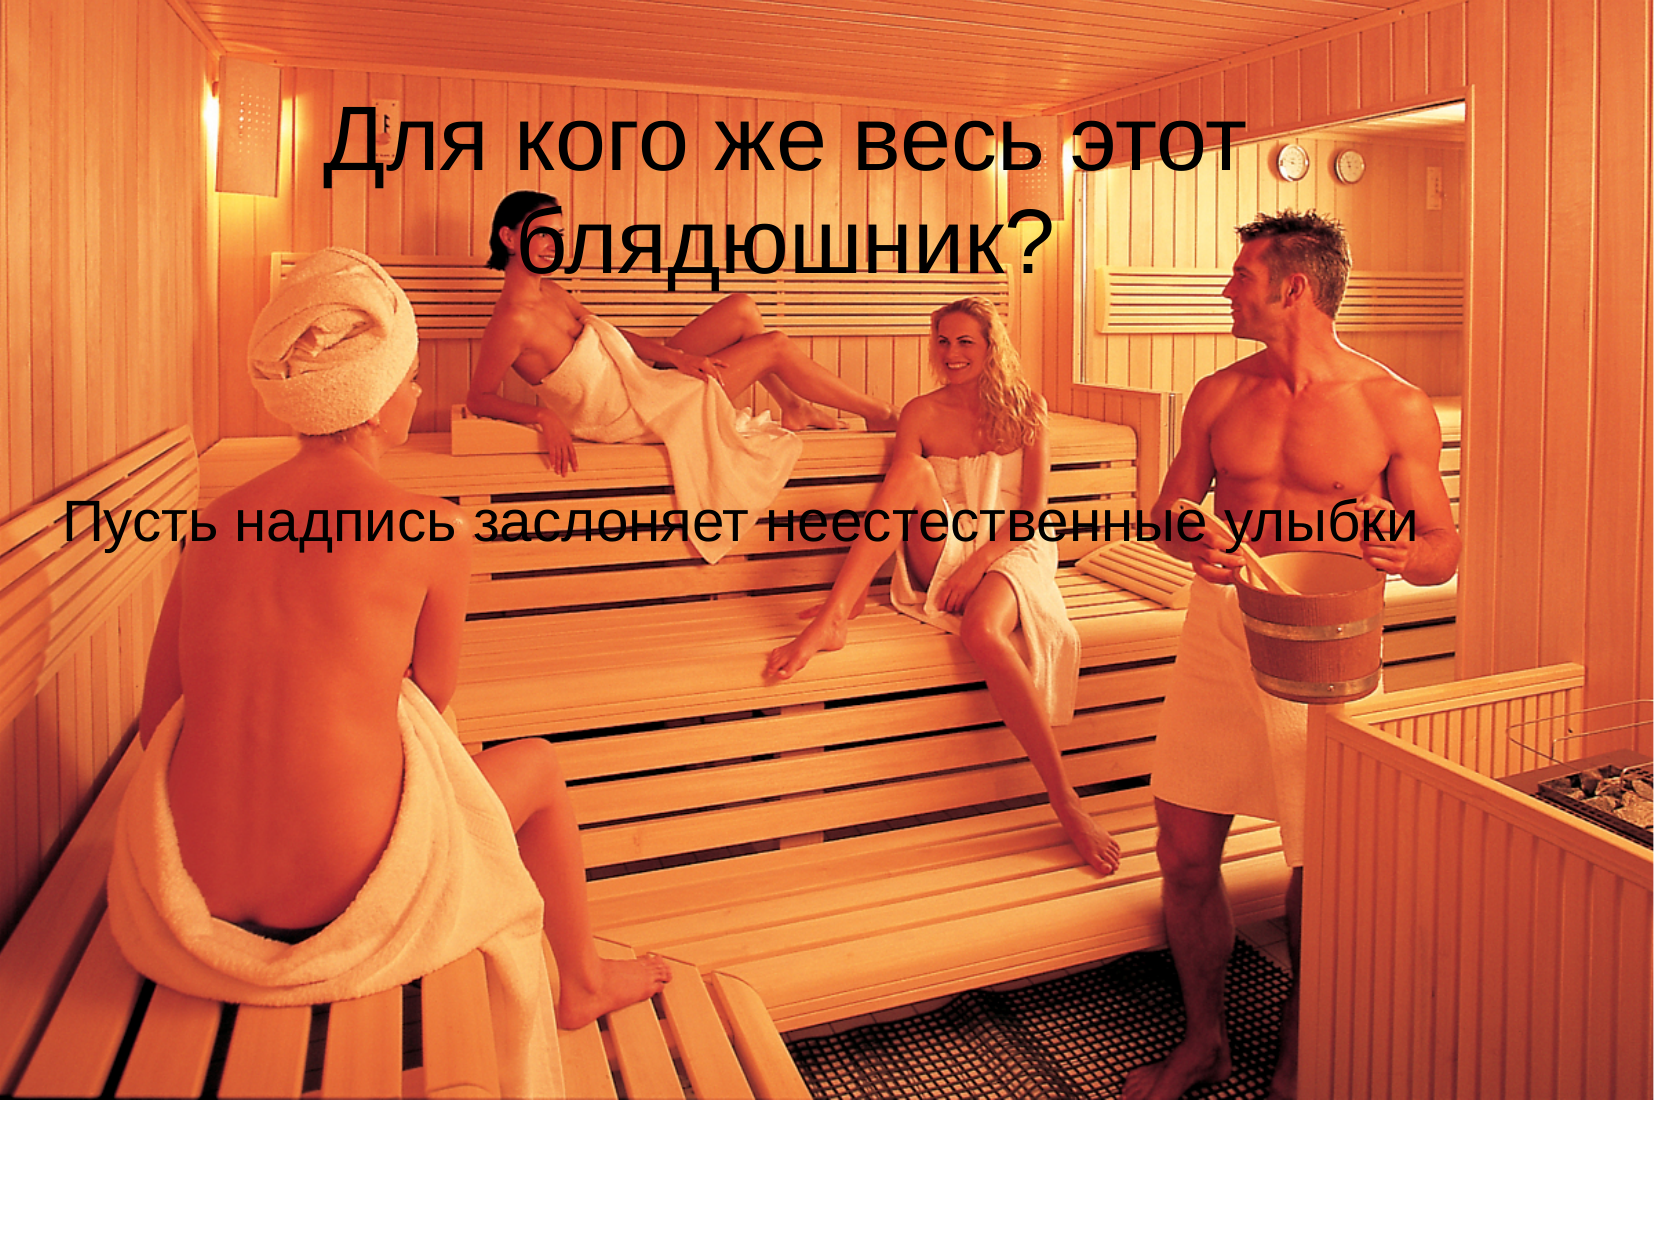

Для кого же весь этот блядюшник?
#
Пусть надпись заслоняет неестественные улыбки